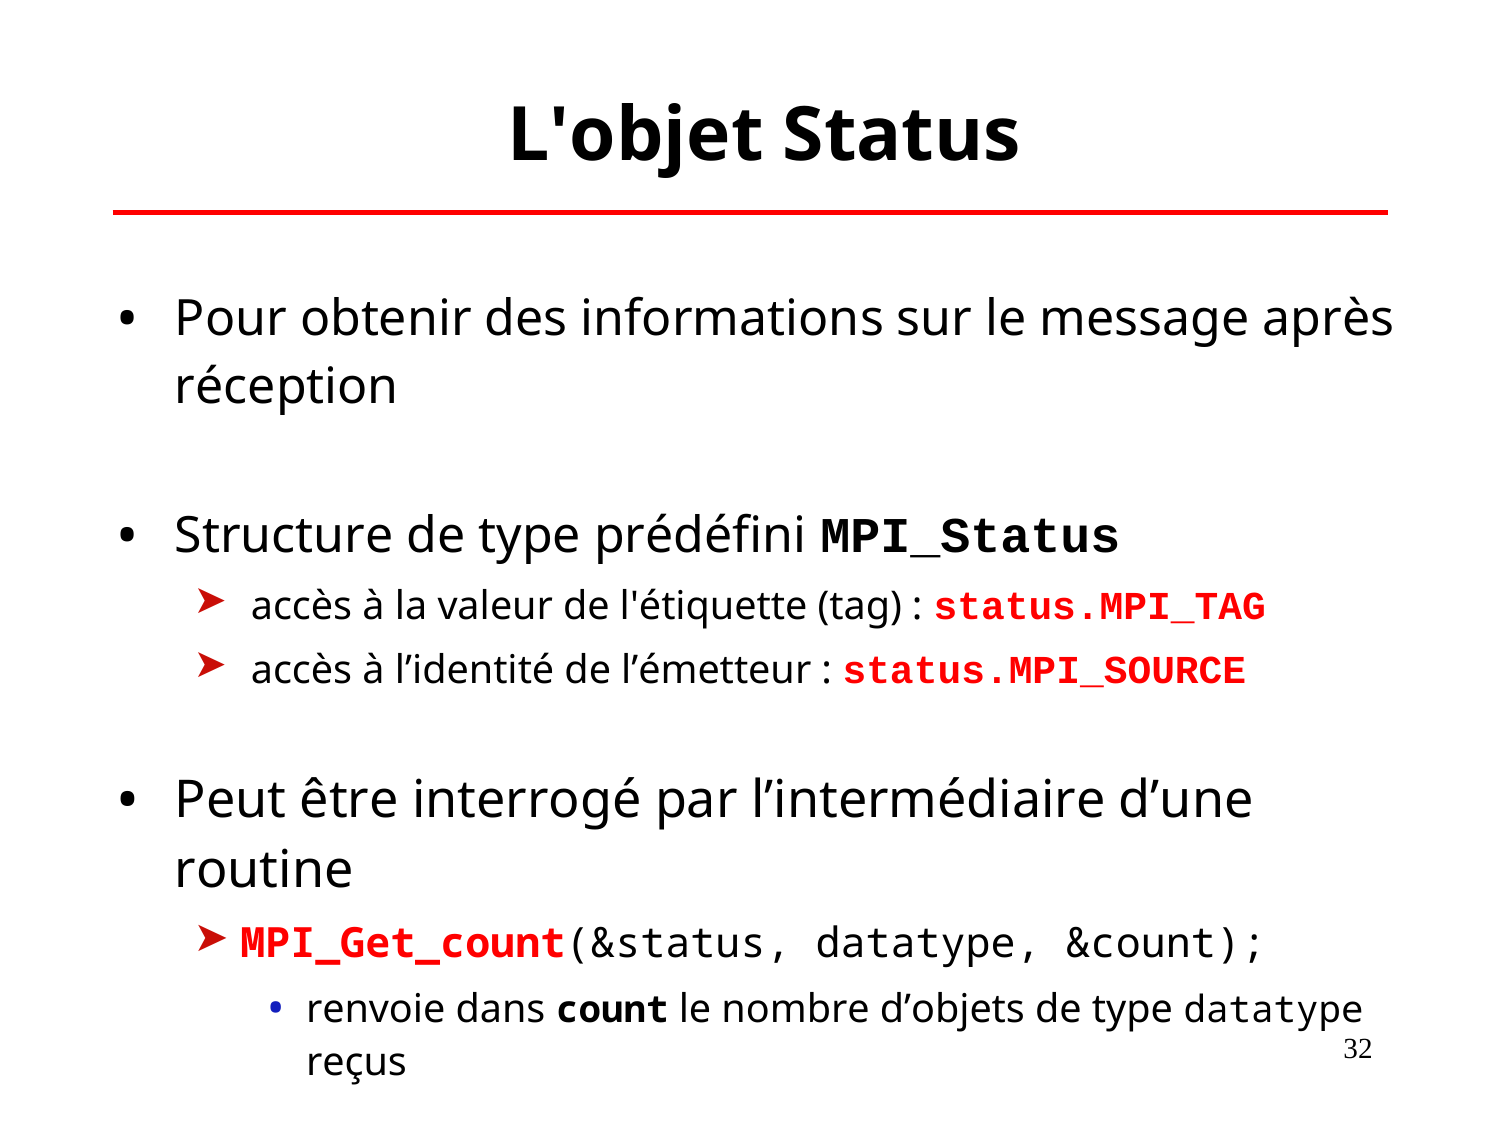

# L'objet Status
Pour obtenir des informations sur le message après réception
Structure de type prédéfini MPI_Status
 accès à la valeur de l'étiquette (tag) : status.MPI_TAG
 accès à l’identité de l’émetteur : status.MPI_SOURCE
Peut être interrogé par l’intermédiaire d’une routine
MPI_Get_count(&status, datatype, &count);
renvoie dans count le nombre d’objets de type datatype reçus
32